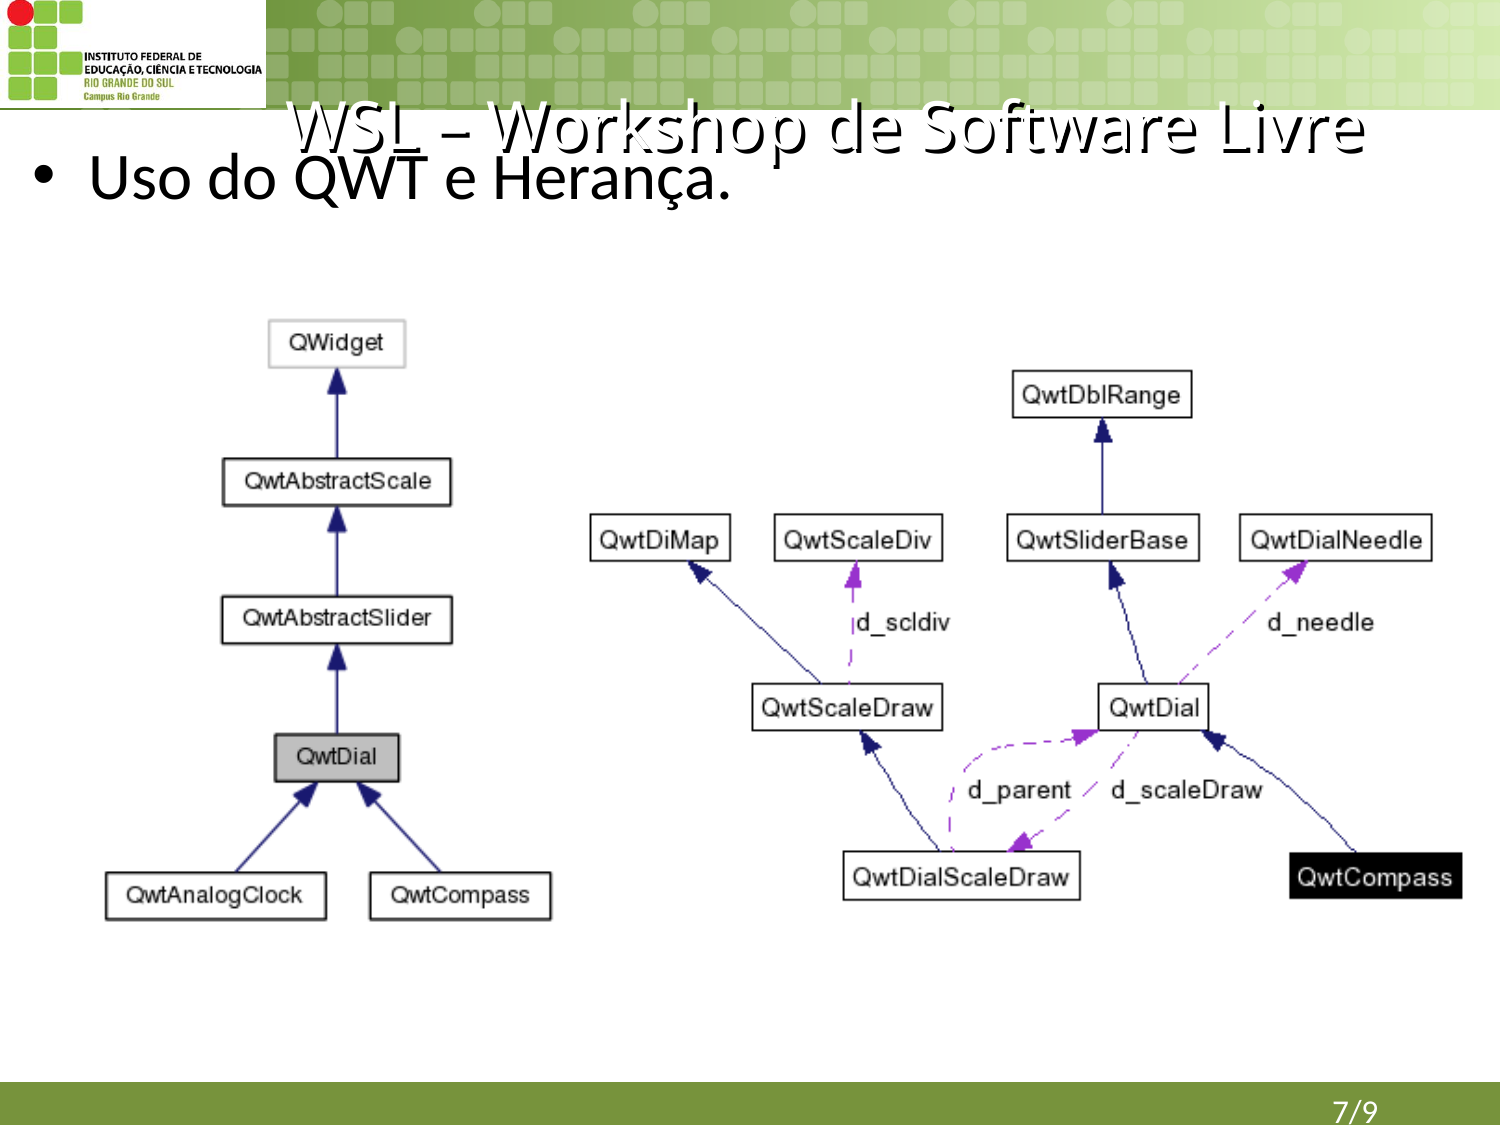

WSL – Workshop de Software Livre
# Uso do QWT e Herança.
Sistema de Acompanhamento de Missão para Plataforma Experimental em Robótica Subaquática